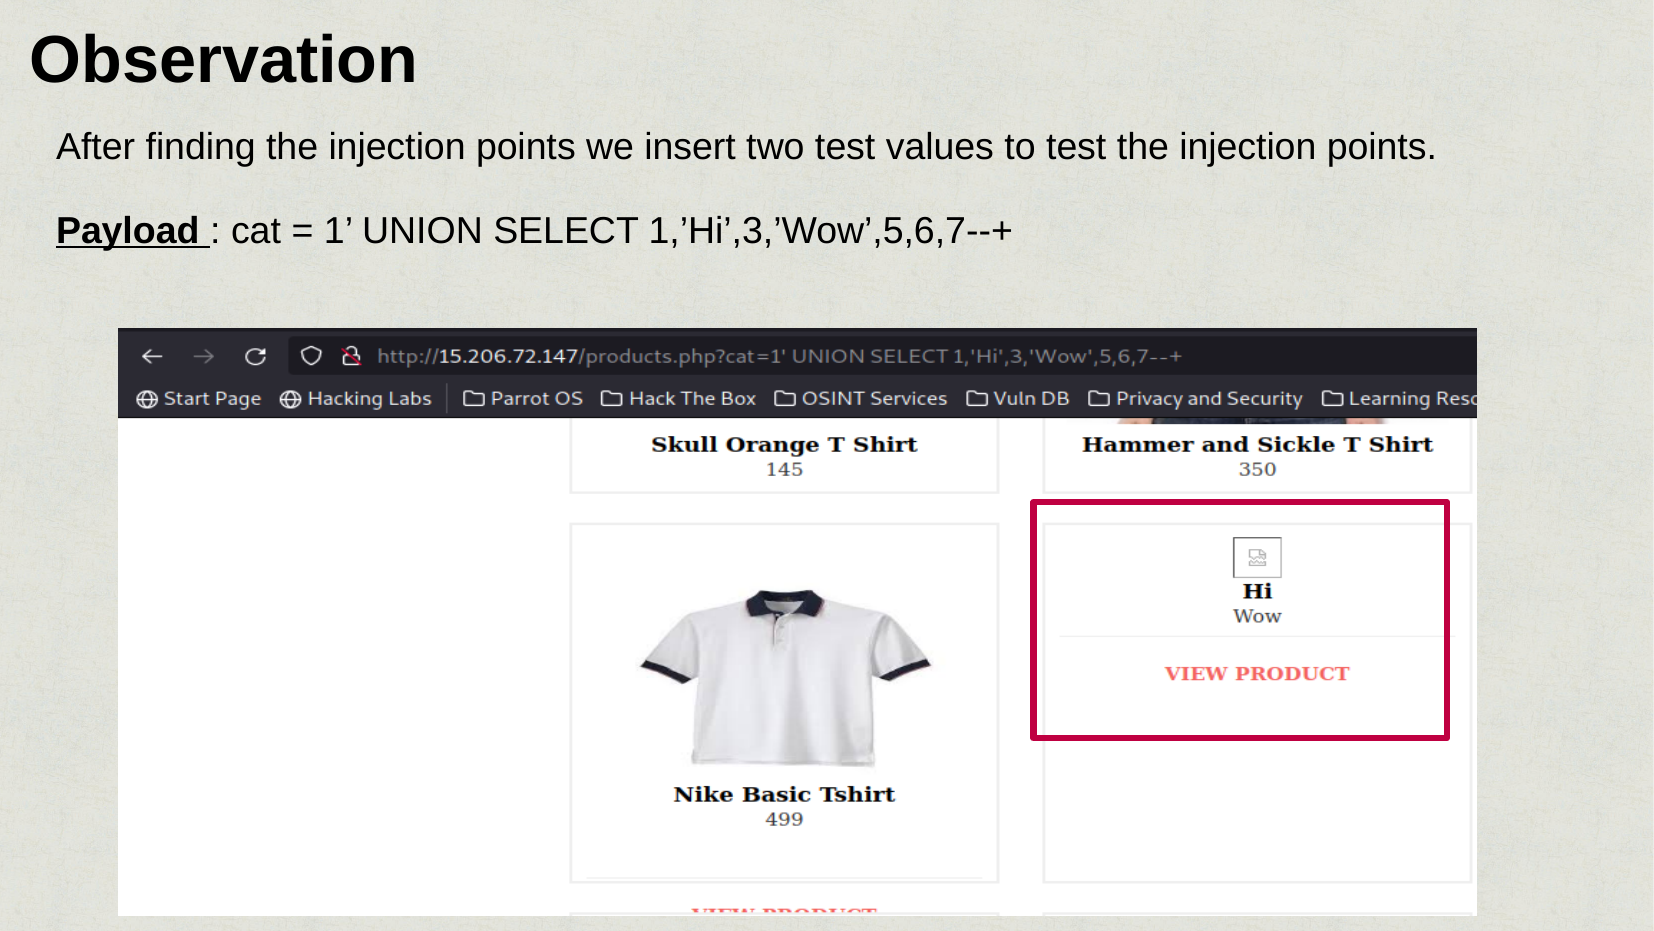

# Observation
After finding the injection points we insert two test values to test the injection points.
Payload : cat = 1’ UNION SELECT 1,’Hi’,3,’Wow’,5,6,7--+